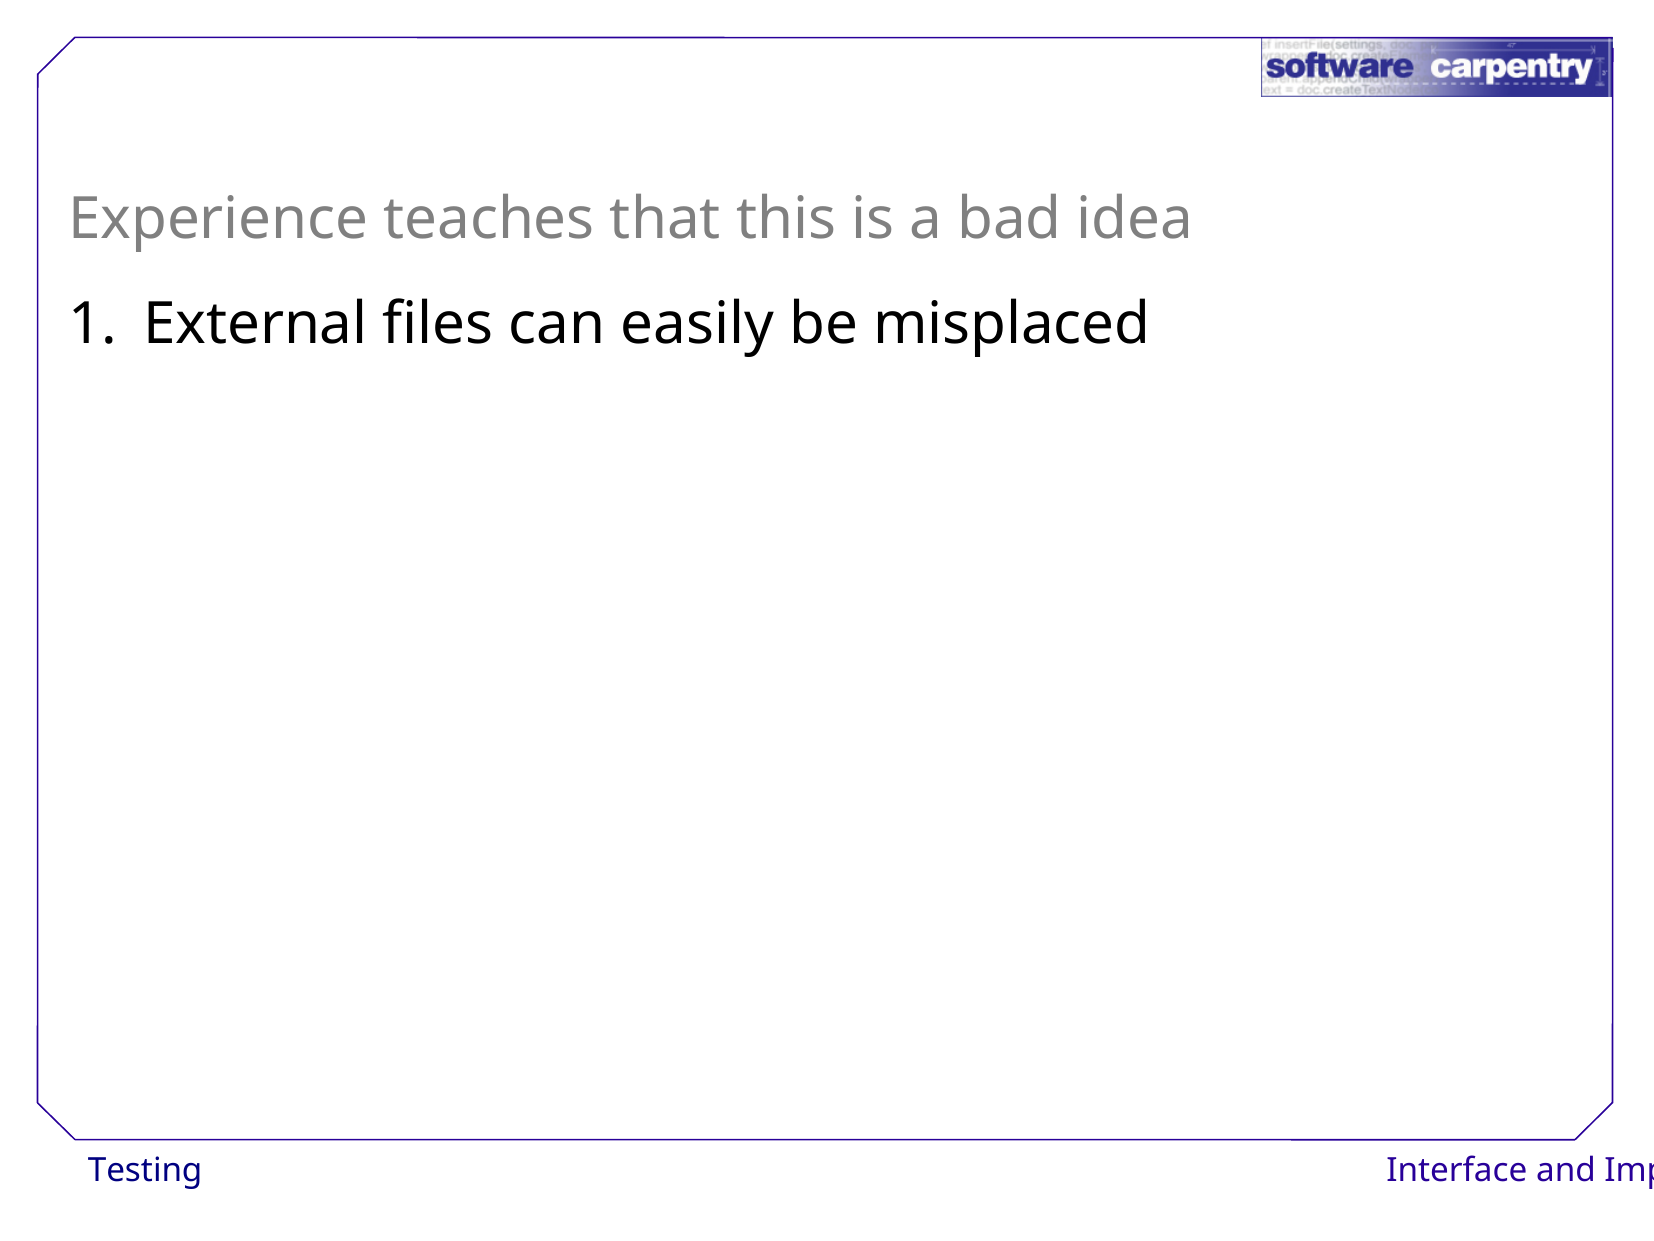

Experience teaches that this is a bad idea
External files can easily be misplaced